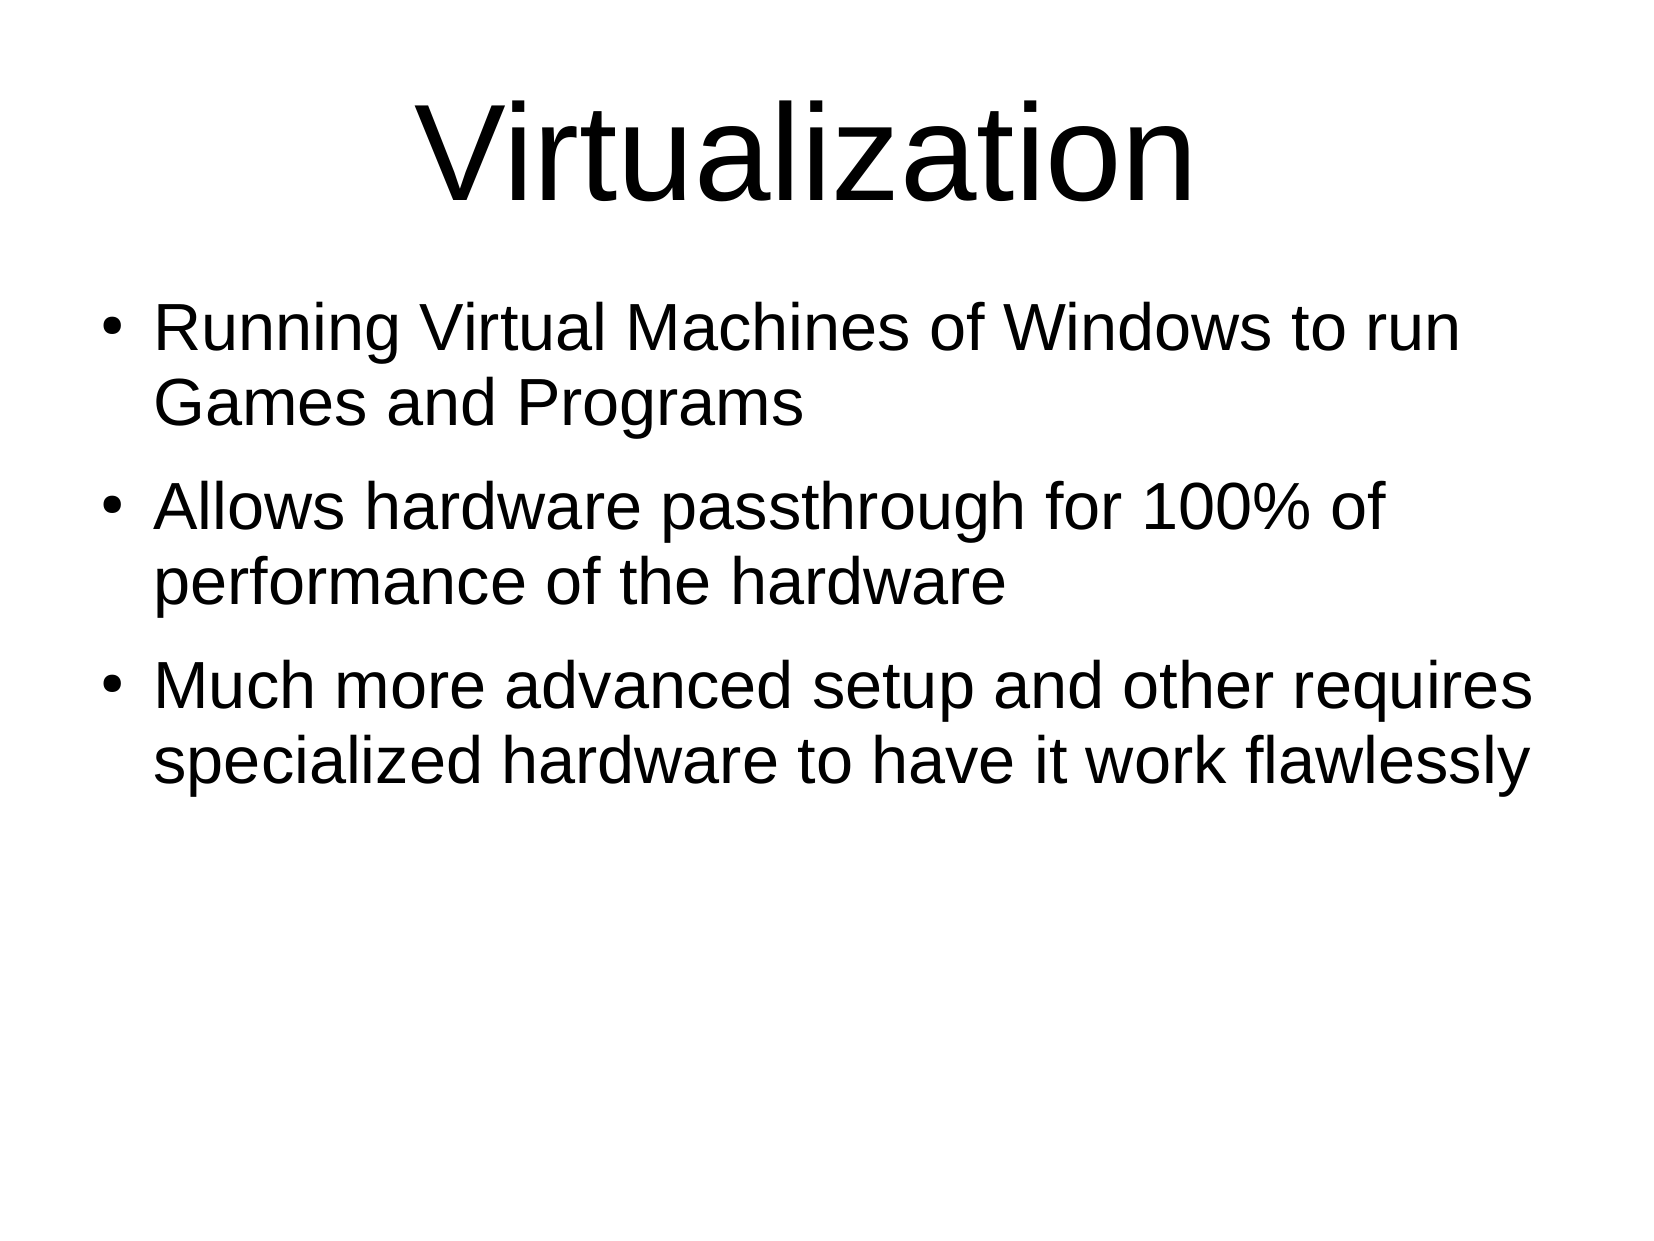

# Virtualization
Running Virtual Machines of Windows to run Games and Programs
Allows hardware passthrough for 100% of performance of the hardware
Much more advanced setup and other requires specialized hardware to have it work flawlessly